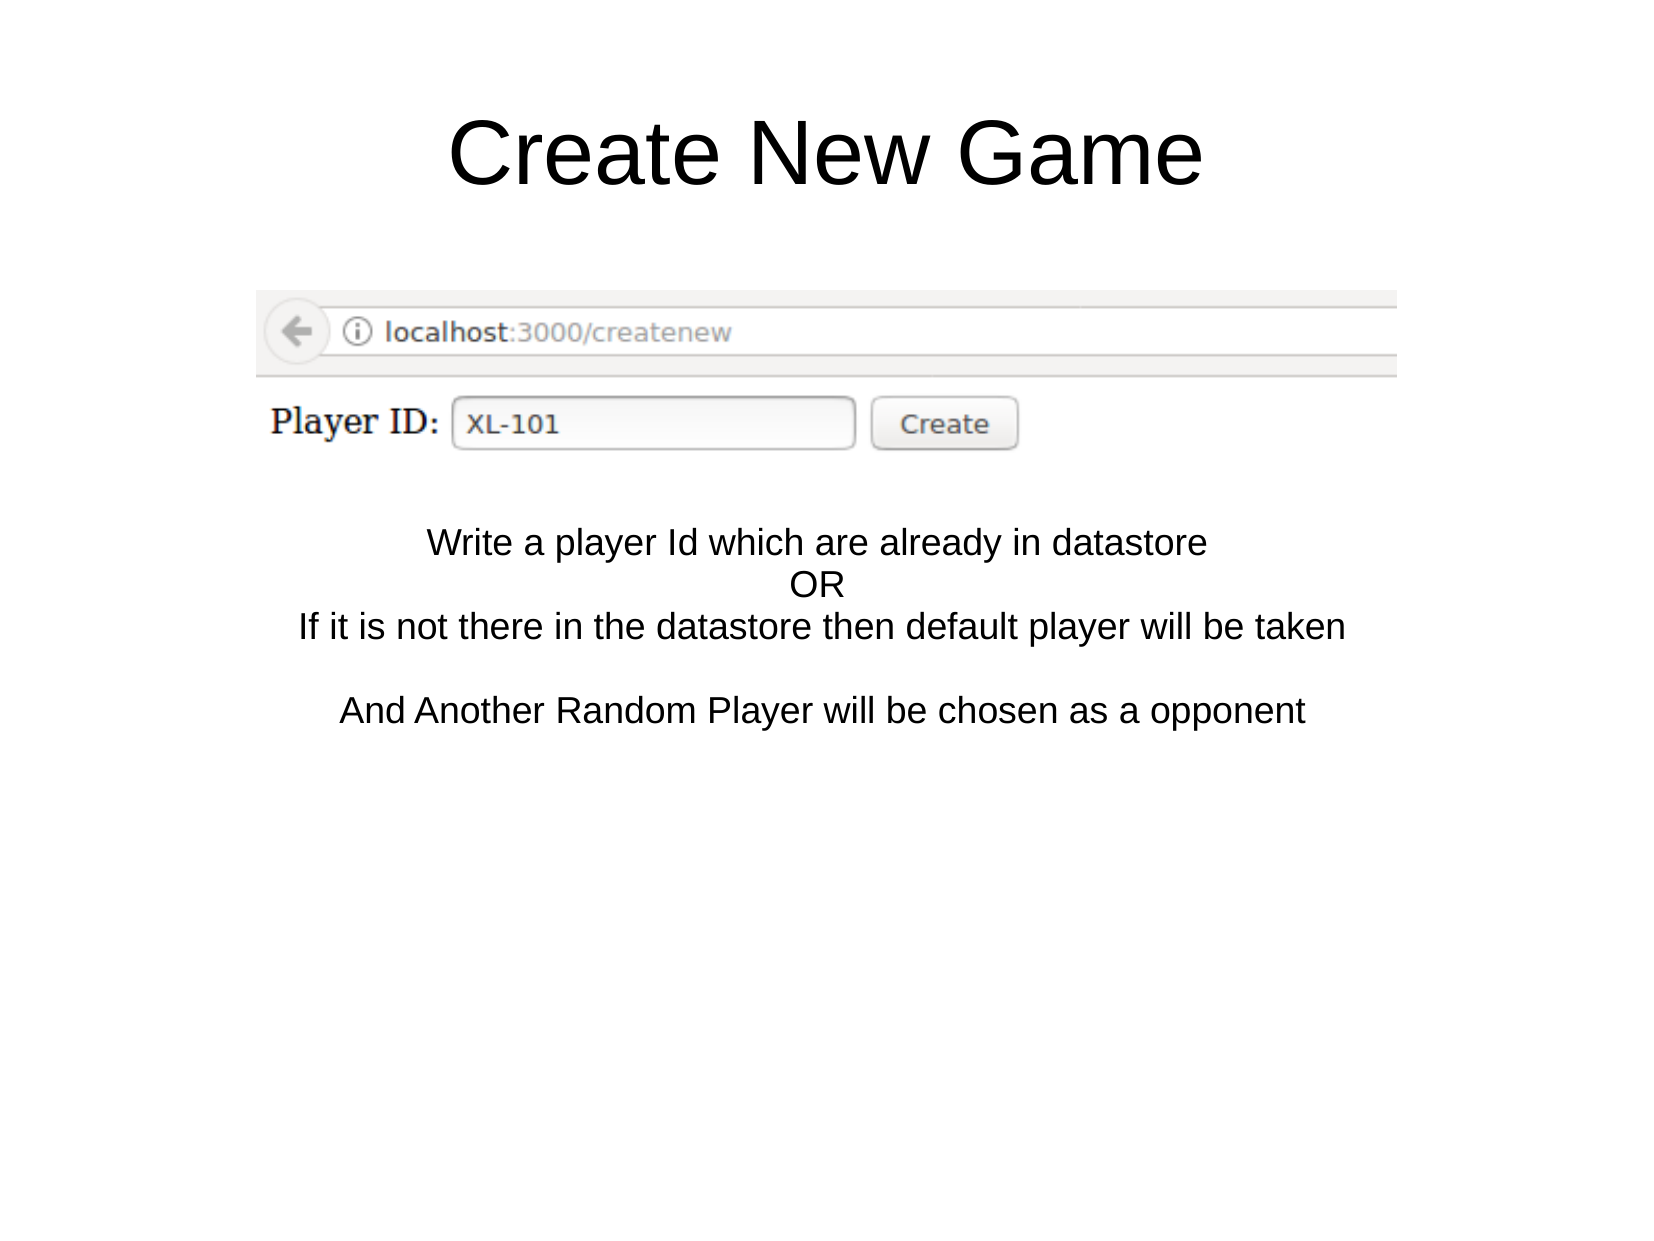

# Create New Game
Write a player Id which are already in datastore
OR
If it is not there in the datastore then default player will be taken
And Another Random Player will be chosen as a opponent